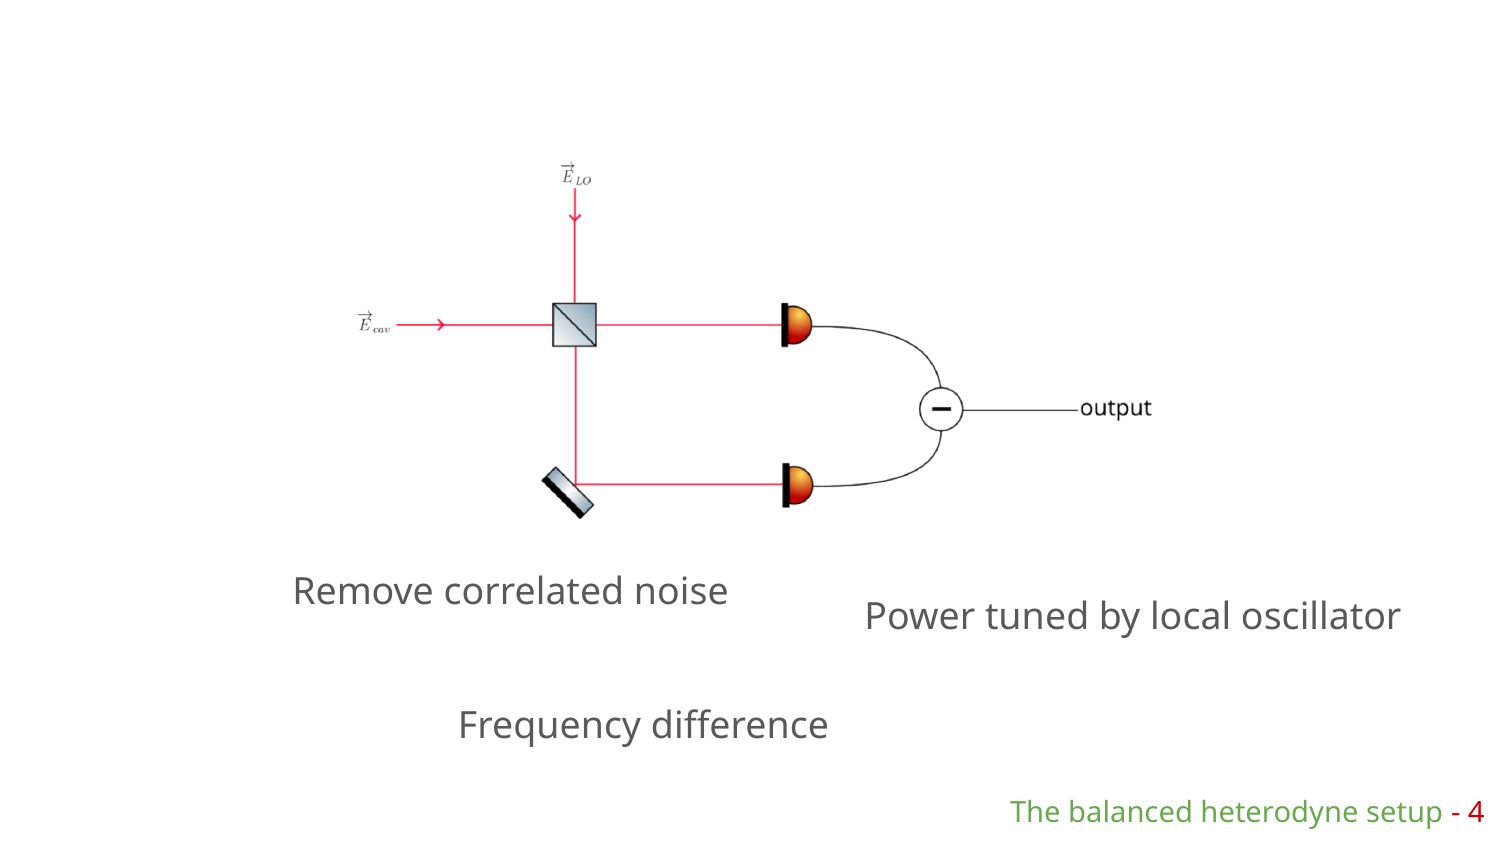

Remove correlated noise
Power tuned by local oscillator
Frequency difference
The balanced heterodyne setup - 4